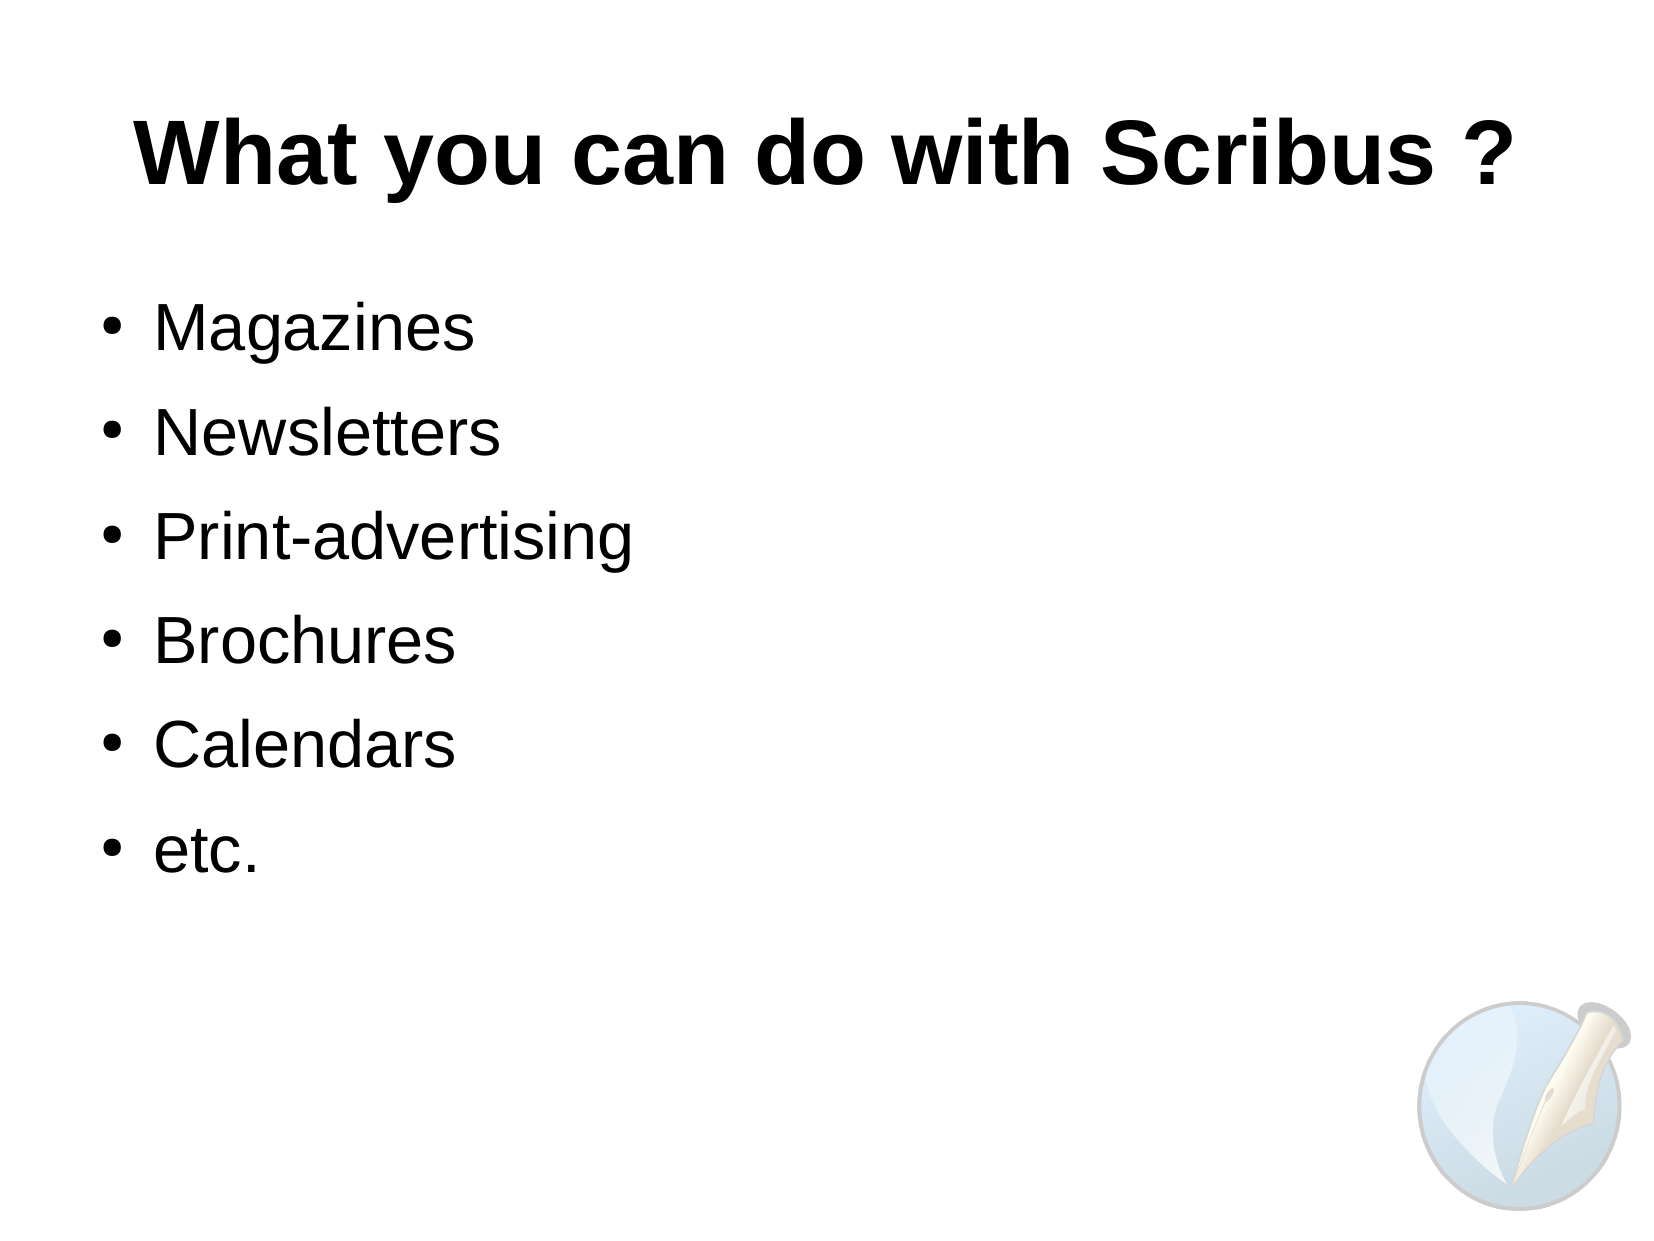

# What you can do with Scribus ?
Magazines
Newsletters
Print-advertising
Brochures
Calendars
etc.